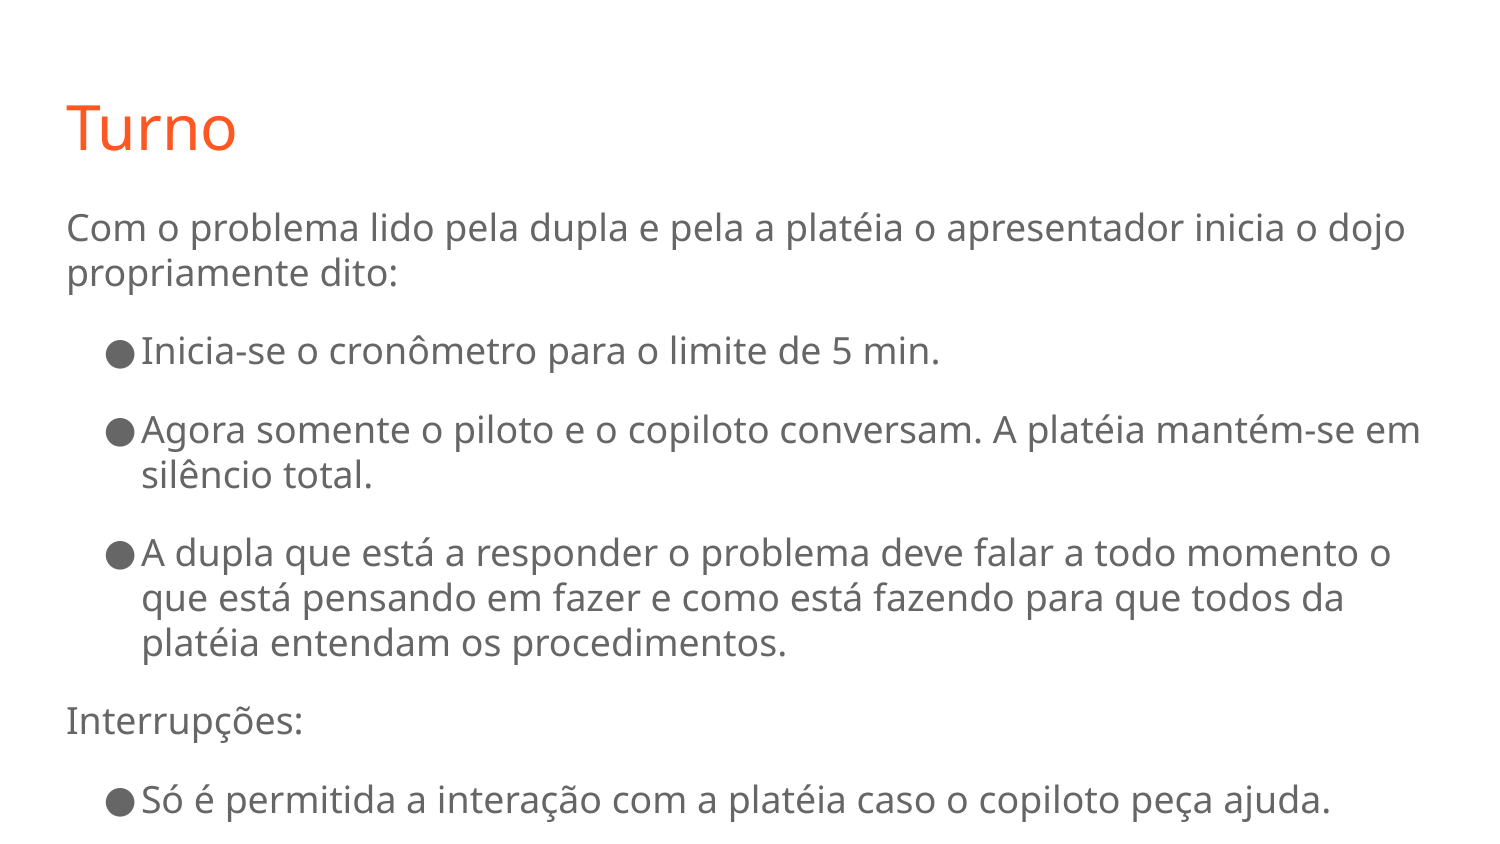

# Turno
Com o problema lido pela dupla e pela a platéia o apresentador inicia o dojo propriamente dito:
Inicia-se o cronômetro para o limite de 5 min.
Agora somente o piloto e o copiloto conversam. A platéia mantém-se em silêncio total.
A dupla que está a responder o problema deve falar a todo momento o que está pensando em fazer e como está fazendo para que todos da platéia entendam os procedimentos.
Interrupções:
Só é permitida a interação com a platéia caso o copiloto peça ajuda.